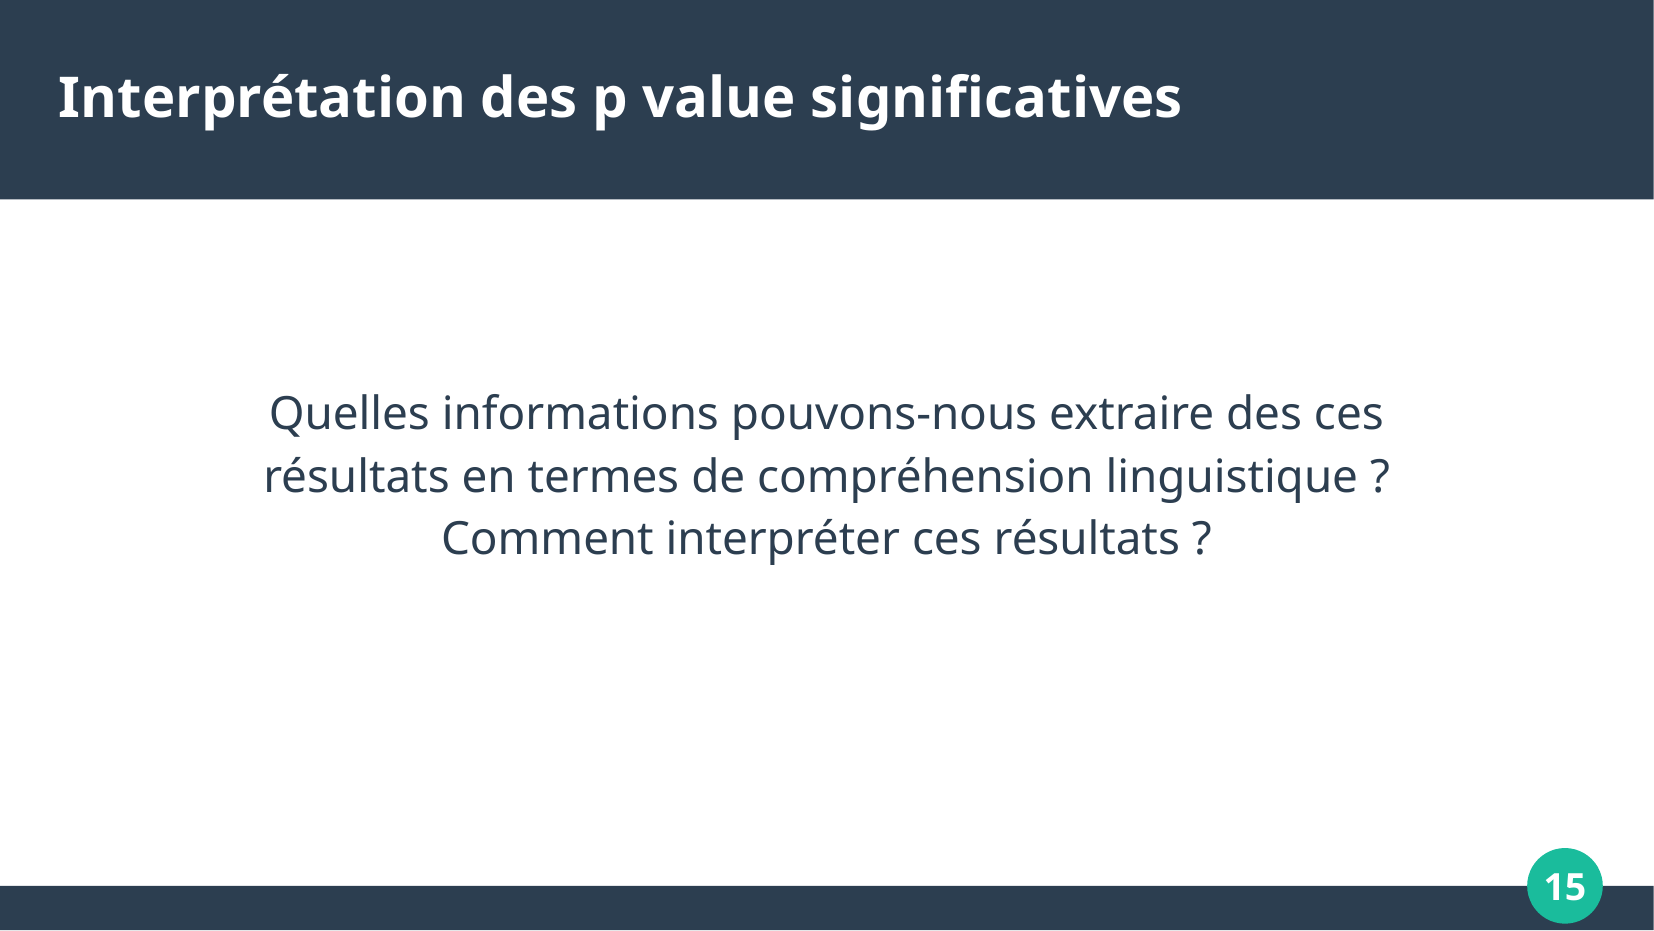

# Interprétation des p value significatives
Quelles informations pouvons-nous extraire des ces résultats en termes de compréhension linguistique ? Comment interpréter ces résultats ?